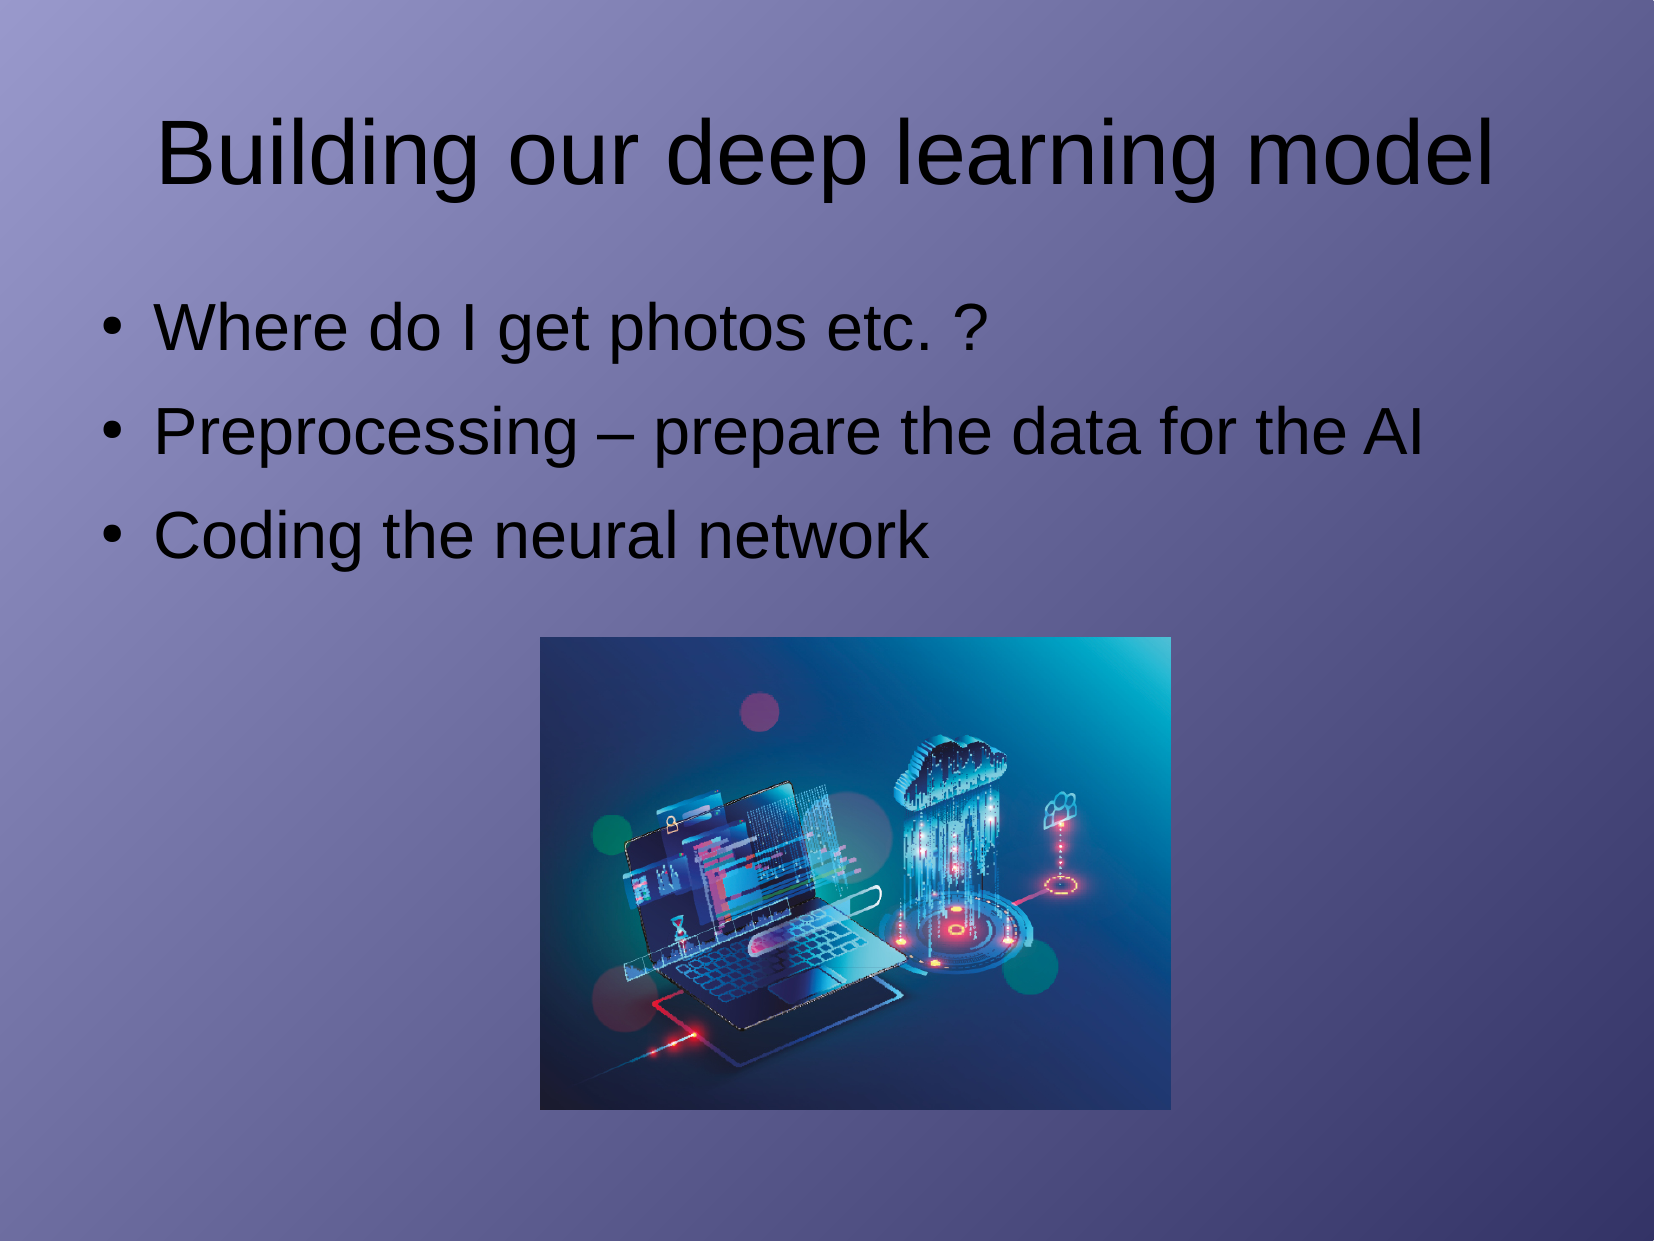

# Building our deep learning model
Where do I get photos etc. ?
Preprocessing – prepare the data for the AI
Coding the neural network